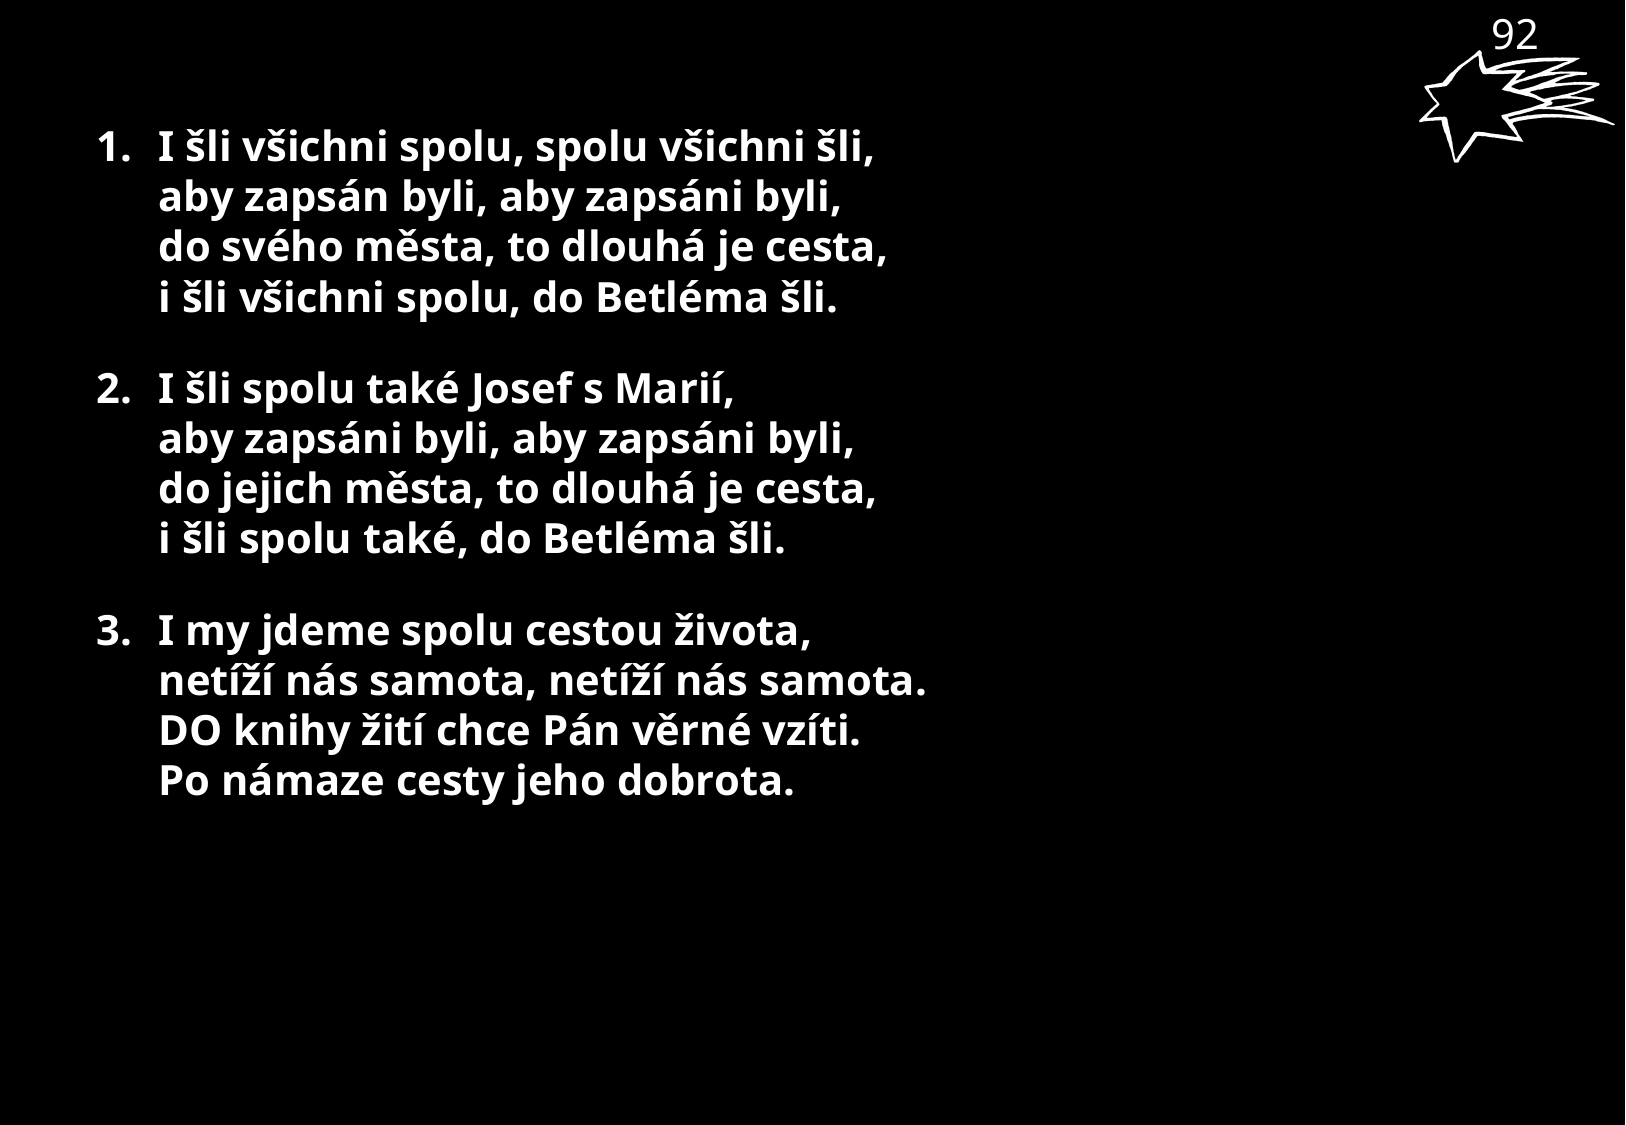

92
# I šli všichni spolu, spolu všichni šli, aby zapsán byli, aby zapsáni byli, do svého města, to dlouhá je cesta, i šli všichni spolu, do Betléma šli.
I šli spolu také Josef s Marií,
aby zapsáni byli, aby zapsáni byli,
do jejich města, to dlouhá je cesta,
i šli spolu také, do Betléma šli.
I my jdeme spolu cestou života,
netíží nás samota, netíží nás samota.
DO knihy žití chce Pán věrné vzíti.
Po námaze cesty jeho dobrota.